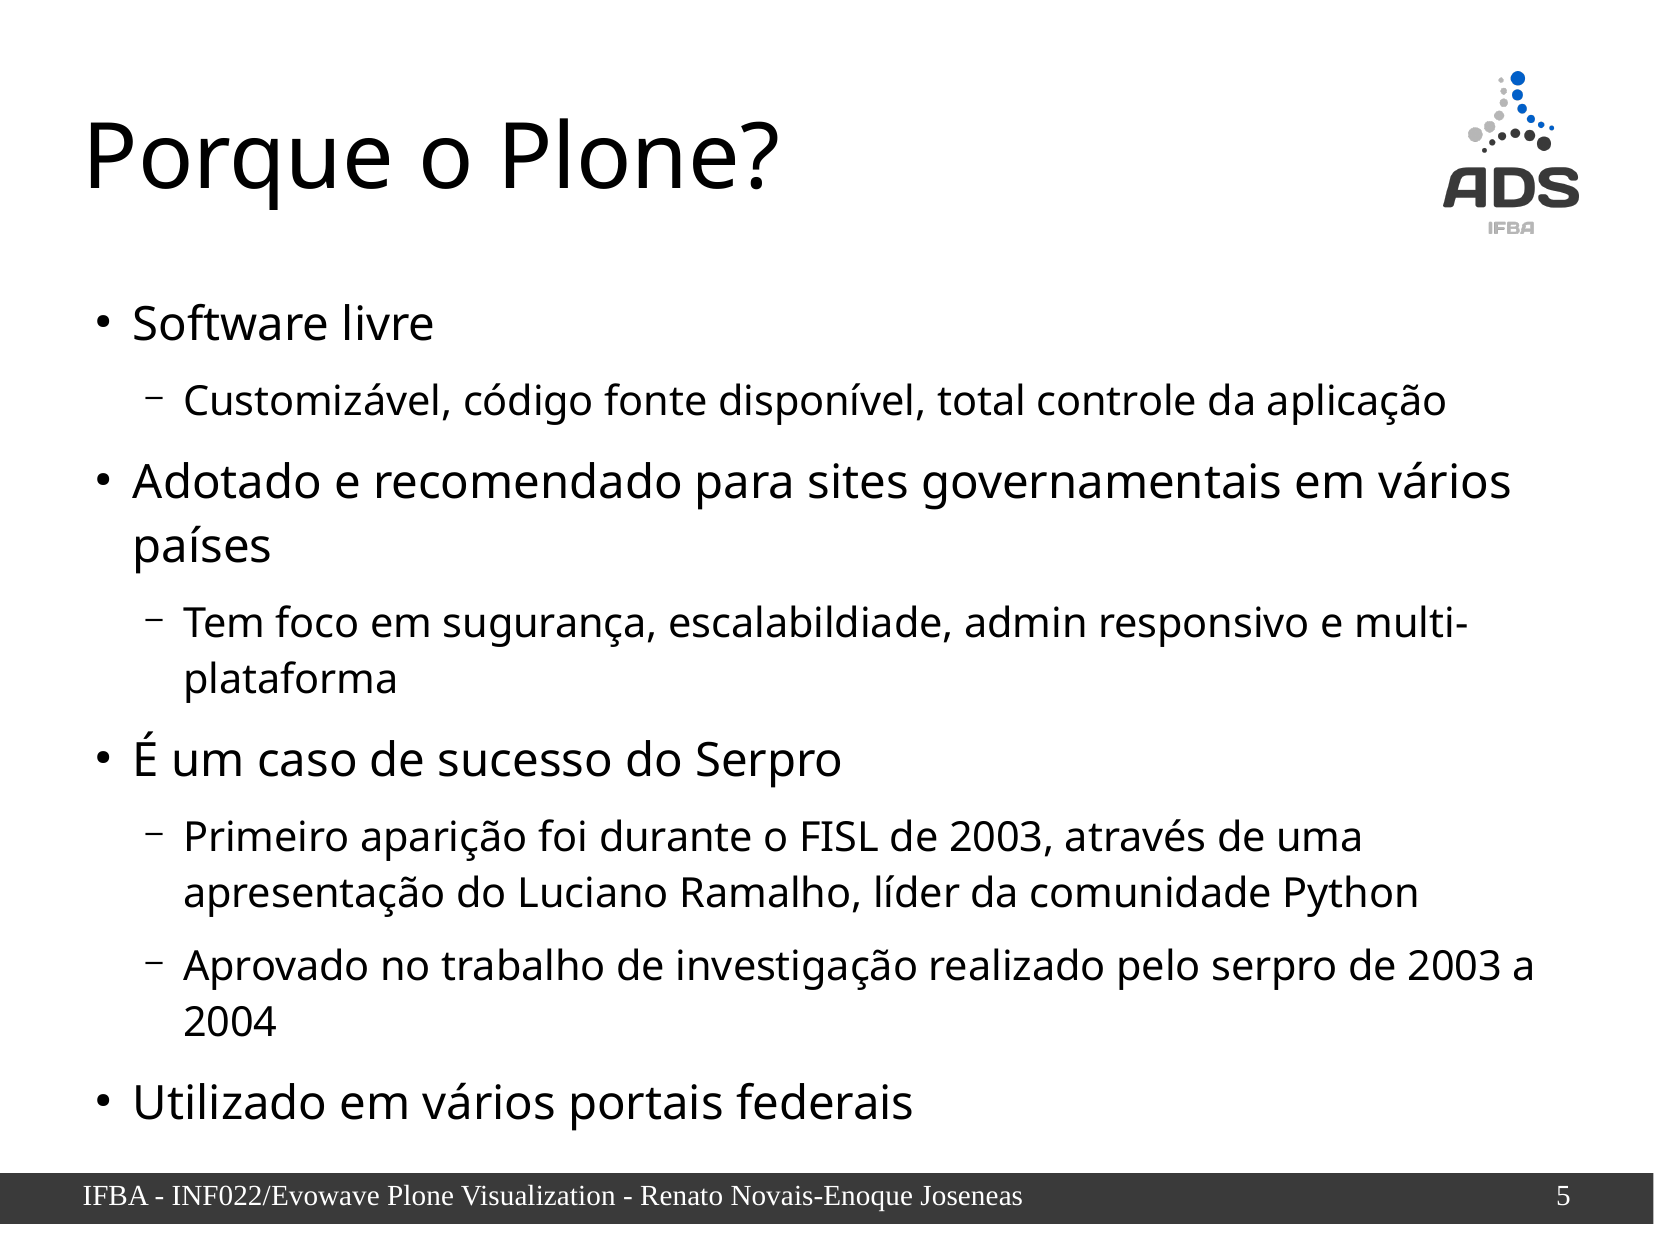

# Porque o Plone?
Software livre
Customizável, código fonte disponível, total controle da aplicação
Adotado e recomendado para sites governamentais em vários países
Tem foco em sugurança, escalabildiade, admin responsivo e multi-plataforma
É um caso de sucesso do Serpro
Primeiro aparição foi durante o FISL de 2003, através de uma apresentação do Luciano Ramalho, líder da comunidade Python
Aprovado no trabalho de investigação realizado pelo serpro de 2003 a 2004
Utilizado em vários portais federais
5